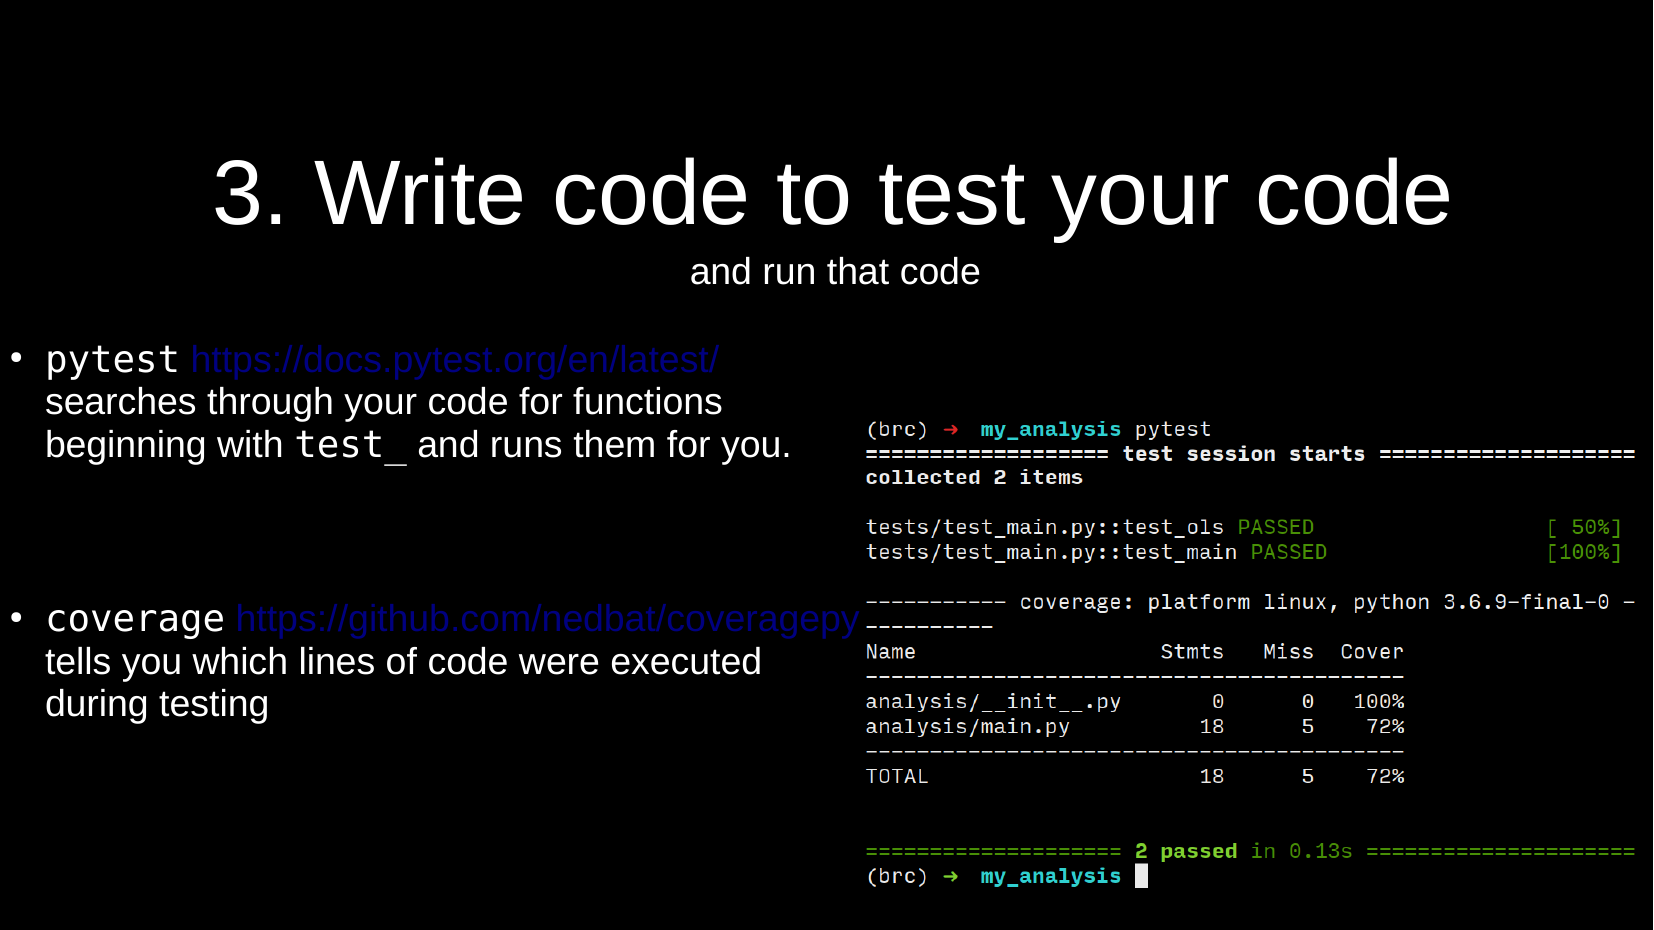

# 3. Write code to test your code
and run that code
pytest https://docs.pytest.org/en/latest/
searches through your code for functions beginning with test_ and runs them for you.
coverage https://github.com/nedbat/coveragepy
tells you which lines of code were executed during testing